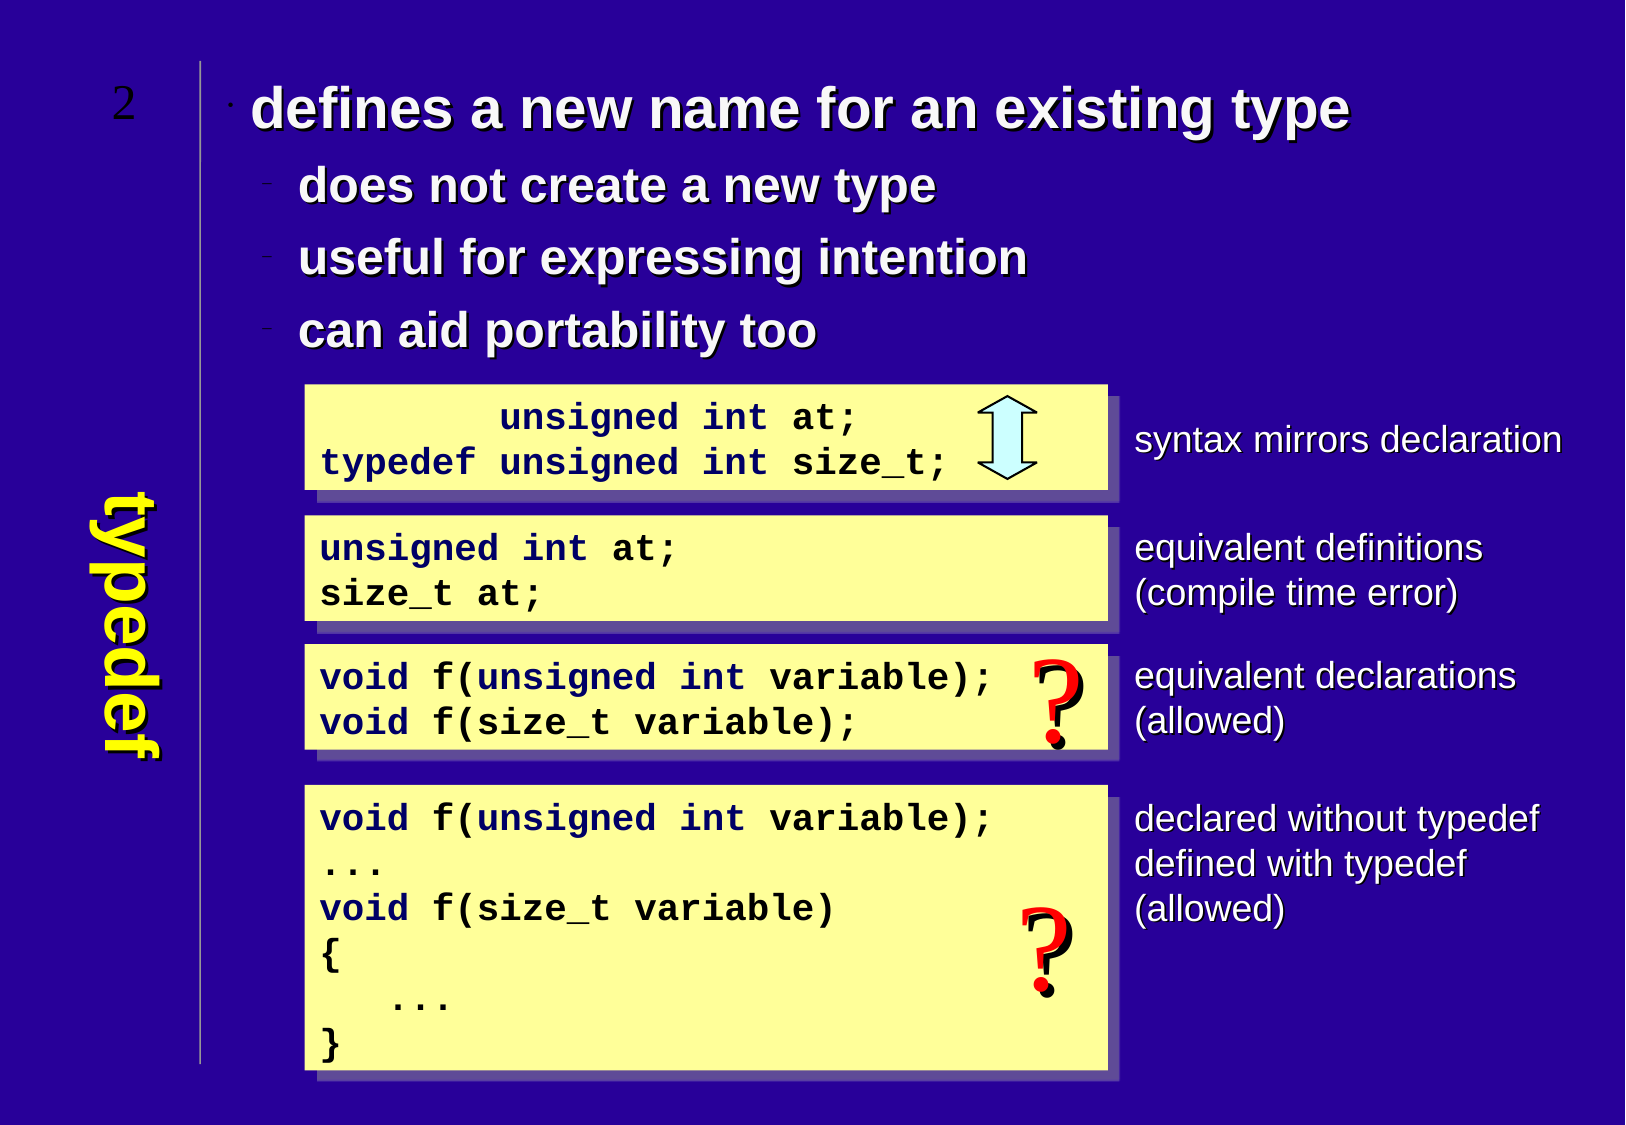

2
 defines a new name for an existing type
does not create a new type
useful for expressing intention
can aid portability too
# typedef
 unsigned int at;
typedef unsigned int size_t;
syntax mirrors declaration
unsigned int at;
size_t at;
equivalent definitions
(compile time error)
?
equivalent declarations
(allowed)
void f(unsigned int variable);
void f(size_t variable);
void f(unsigned int variable);
...
void f(size_t variable)
{
 ...
}
declared without typedef
defined with typedef
(allowed)
?